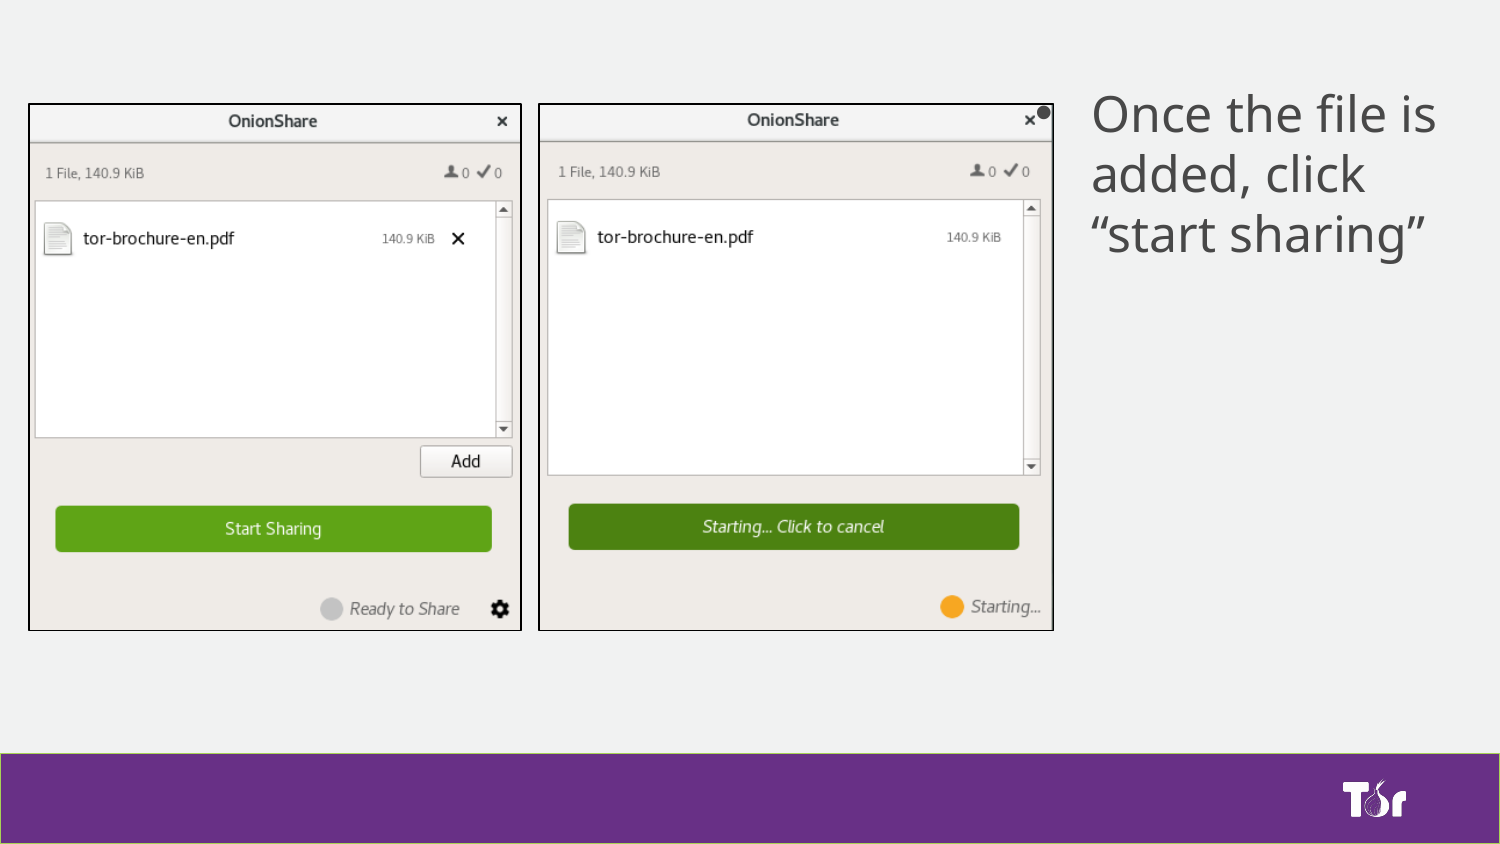

Once the file is added, click “start sharing”